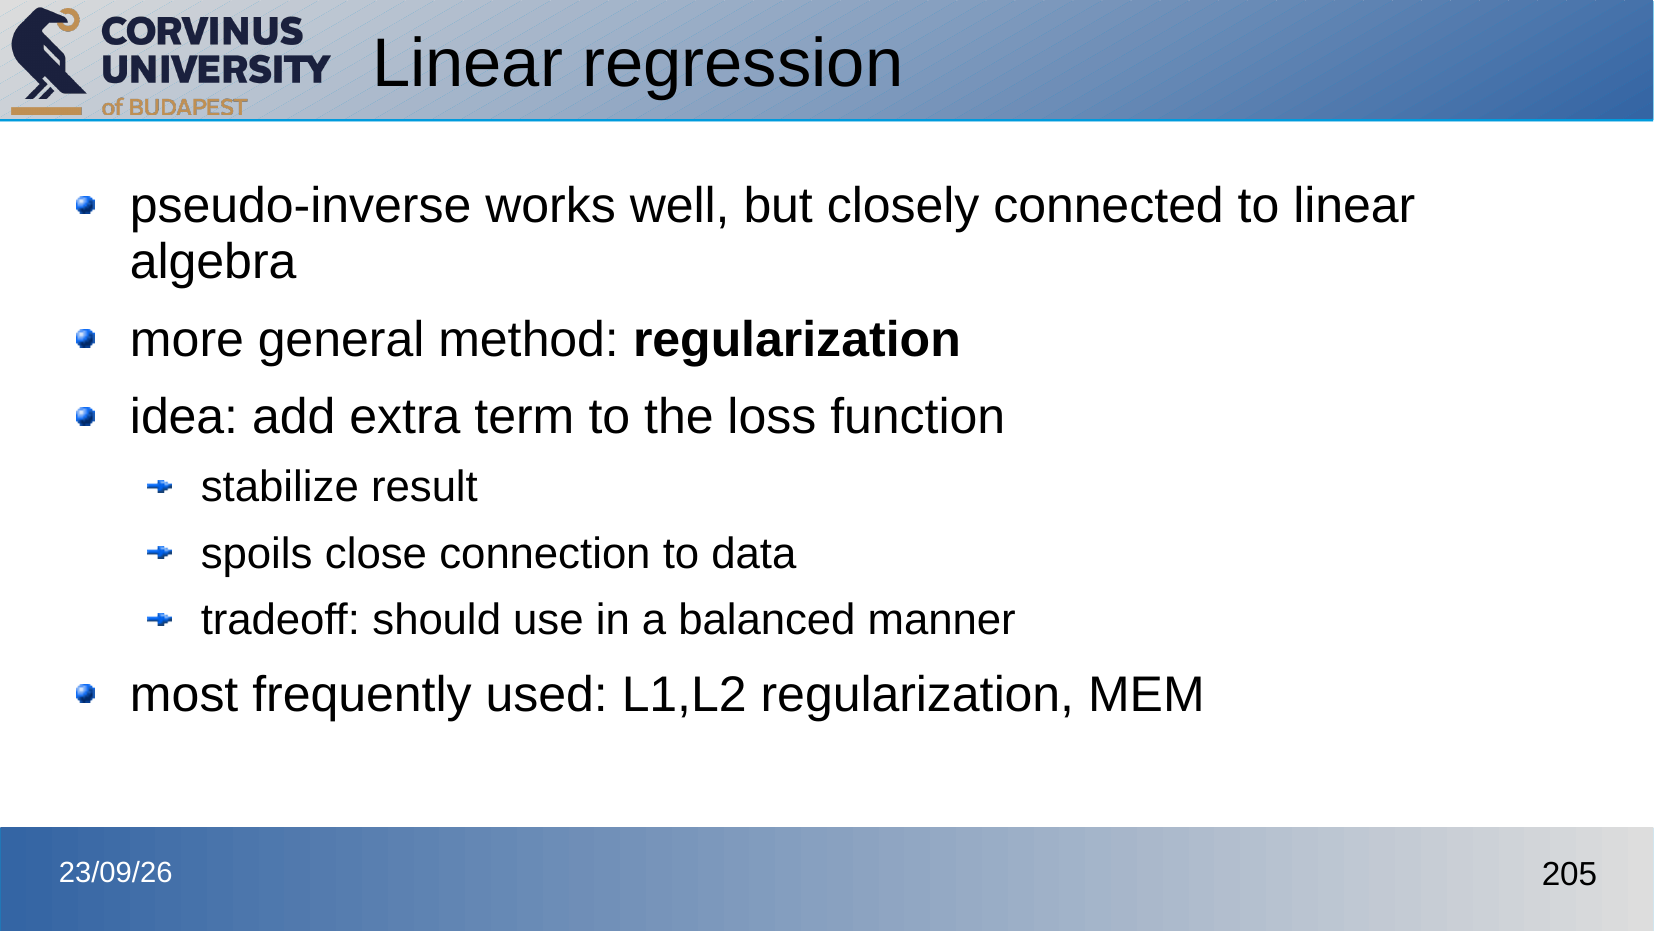

# Linear regression
pseudo-inverse works well, but closely connected to linear algebra
more general method: regularization
idea: add extra term to the loss function
stabilize result
spoils close connection to data
tradeoff: should use in a balanced manner
most frequently used: L1,L2 regularization, MEM